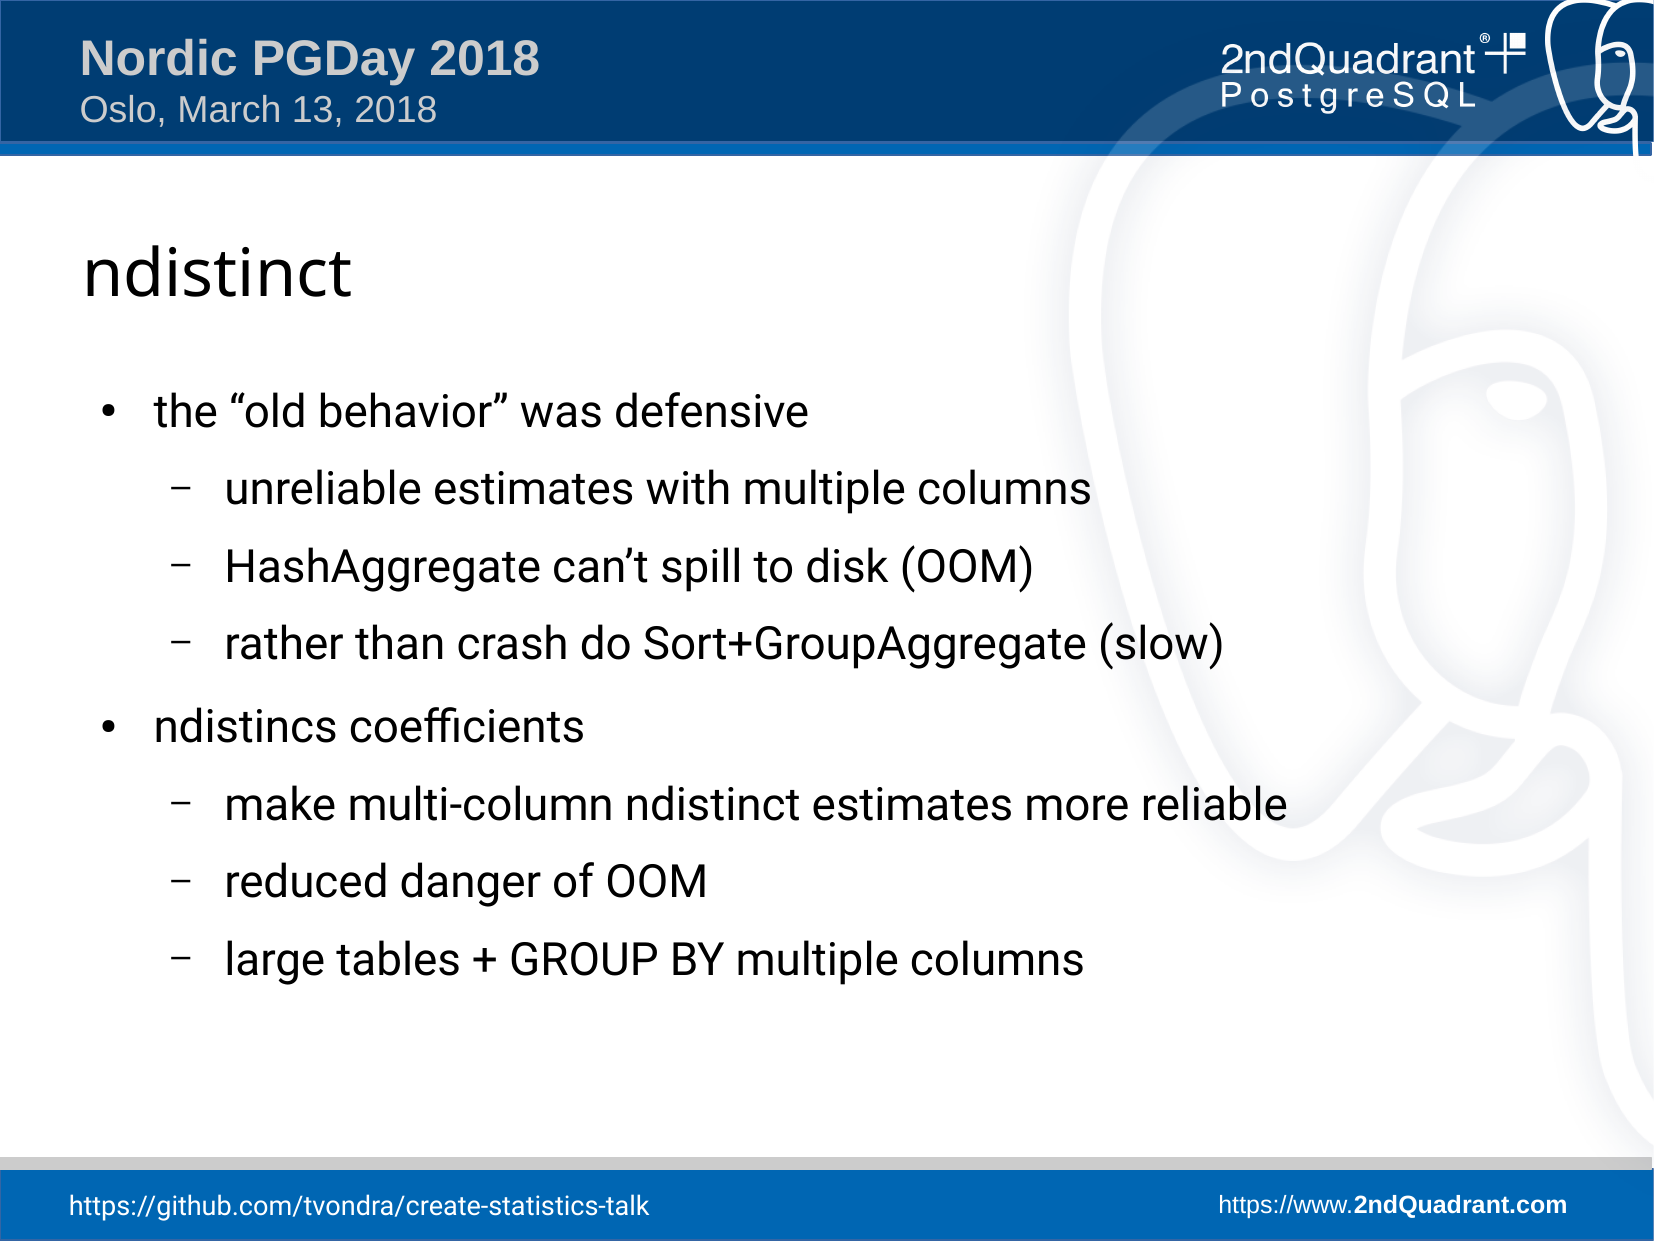

# ndistinct
the “old behavior” was defensive
unreliable estimates with multiple columns
HashAggregate can’t spill to disk (OOM)
rather than crash do Sort+GroupAggregate (slow)
ndistincs coefficients
make multi-column ndistinct estimates more reliable
reduced danger of OOM
large tables + GROUP BY multiple columns